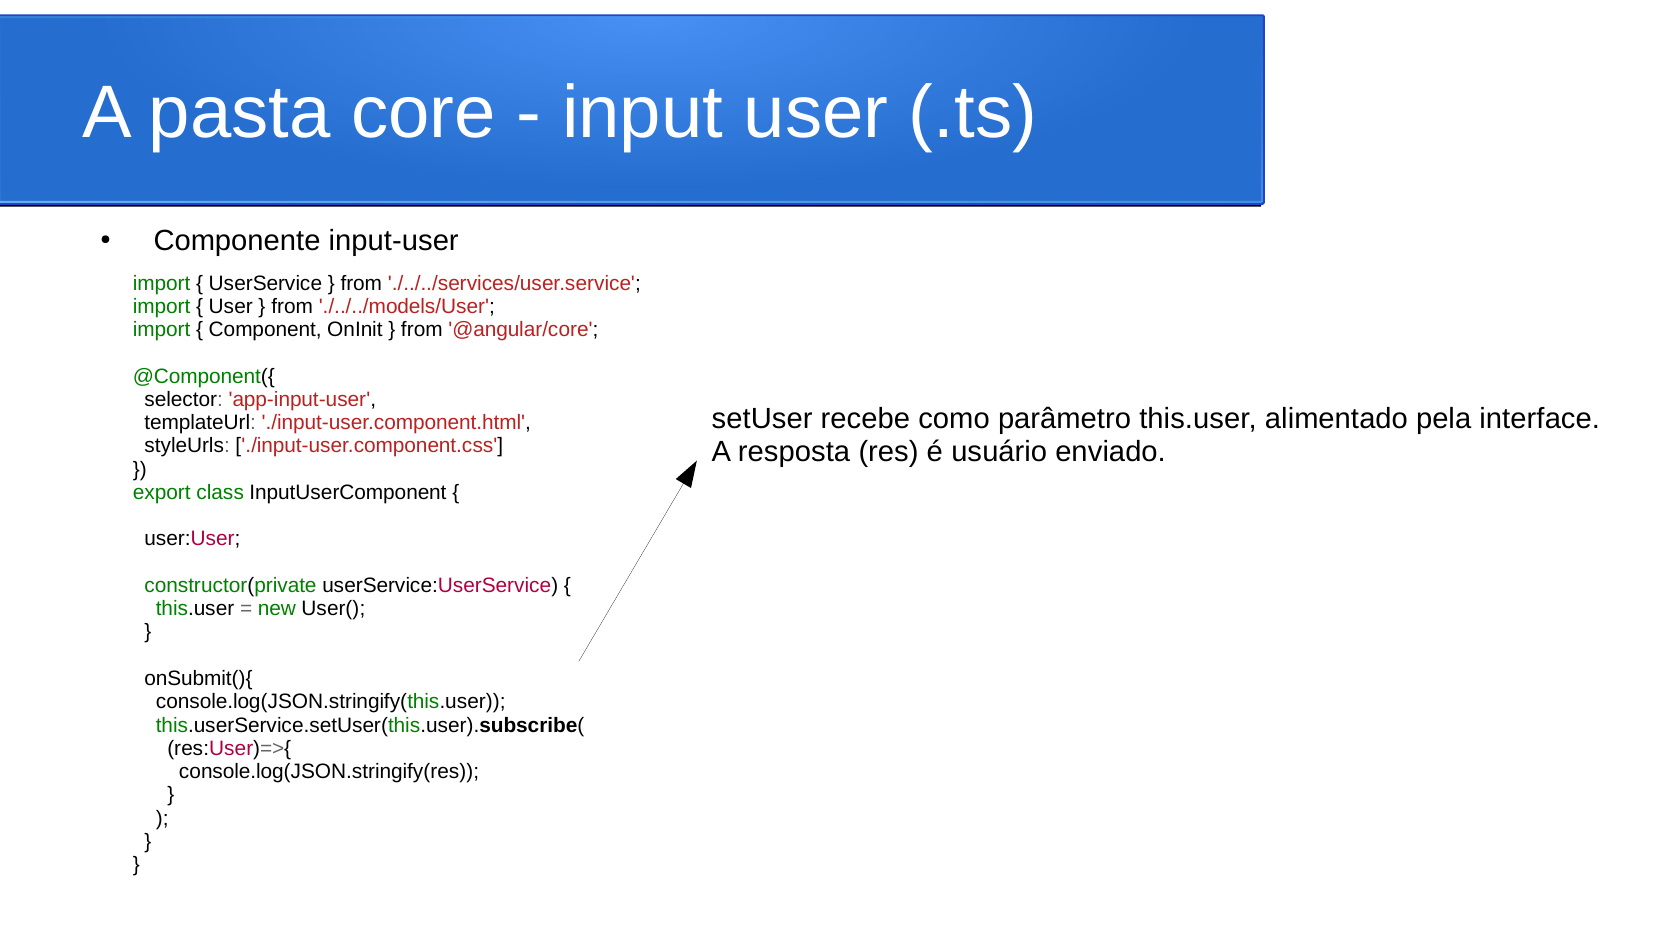

# A pasta core - input user (.ts)
Componente input-user
import { UserService } from './../../services/user.service';
import { User } from './../../models/User';
import { Component, OnInit } from '@angular/core';
@Component({
 selector: 'app-input-user',
 templateUrl: './input-user.component.html',
 styleUrls: ['./input-user.component.css']
})
export class InputUserComponent {
 user:User;
 constructor(private userService:UserService) {
 this.user = new User();
 }
 onSubmit(){
 console.log(JSON.stringify(this.user));
 this.userService.setUser(this.user).subscribe(
 (res:User)=>{
 console.log(JSON.stringify(res));
 }
 );
 }
}
setUser recebe como parâmetro this.user, alimentado pela interface.
A resposta (res) é usuário enviado.